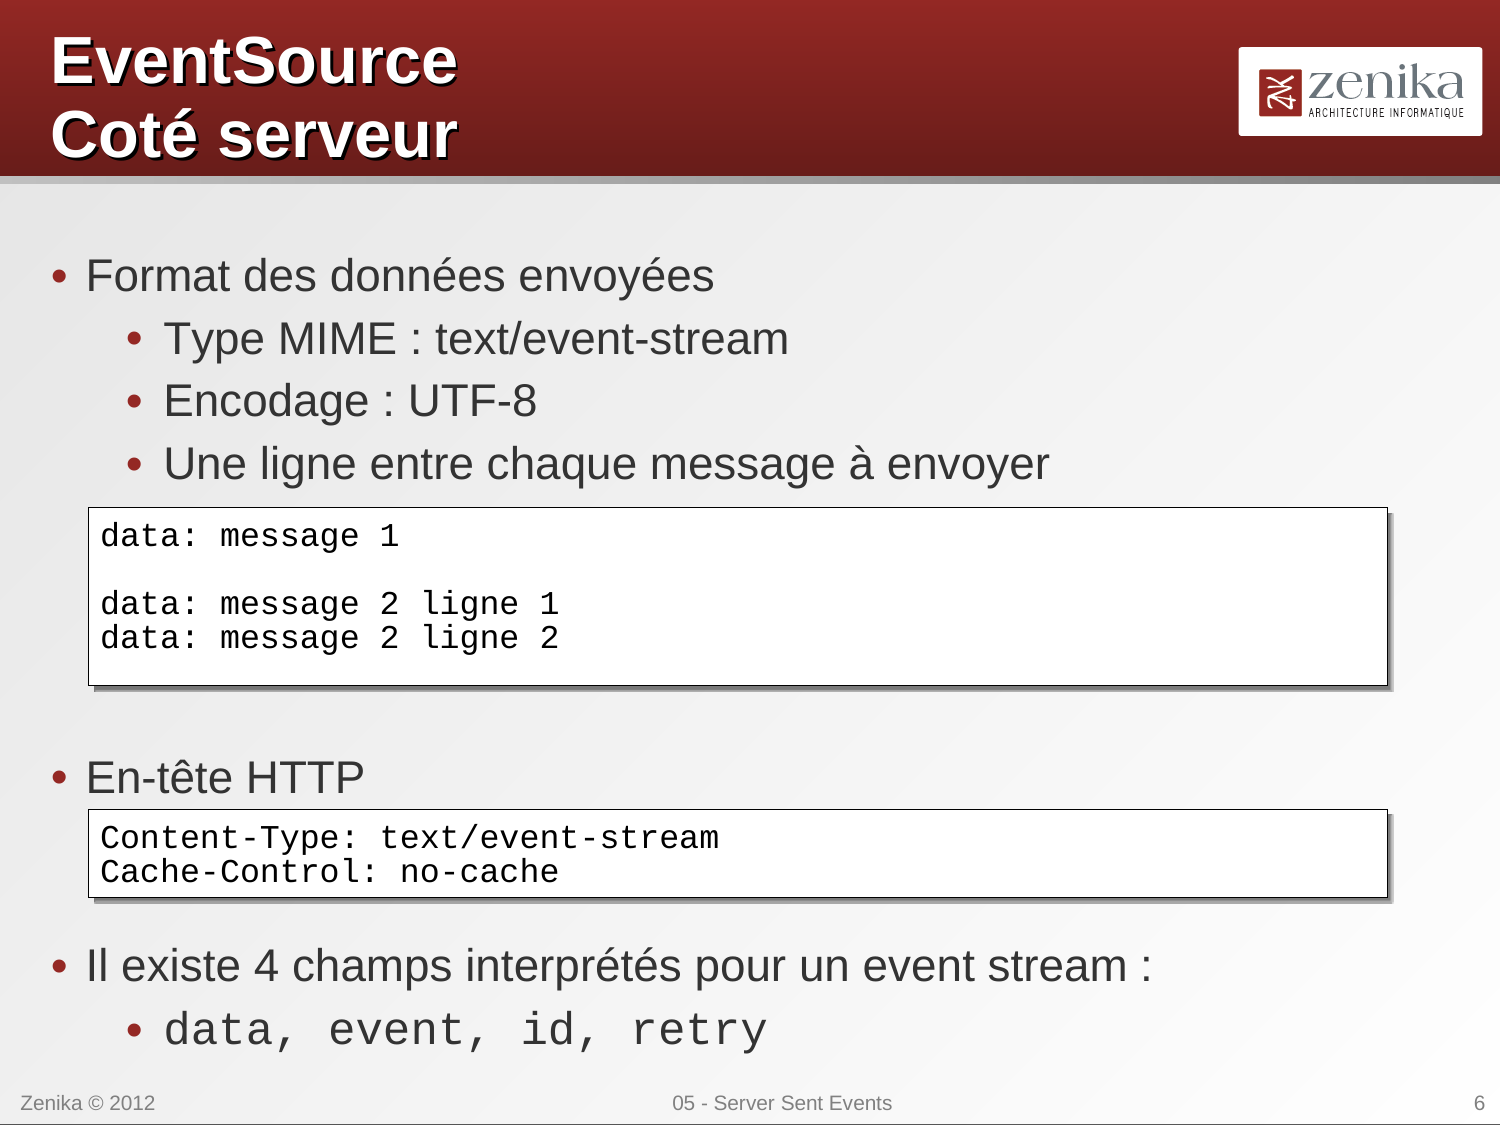

# EventSource Coté serveur
Format des données envoyées
Type MIME : text/event-stream
Encodage : UTF-8
Une ligne entre chaque message à envoyer
En-tête HTTP
Il existe 4 champs interprétés pour un event stream :
data, event, id, retry
data: message 1
data: message 2 ligne 1
data: message 2 ligne 2
Content-Type: text/event-stream
Cache-Control: no-cache